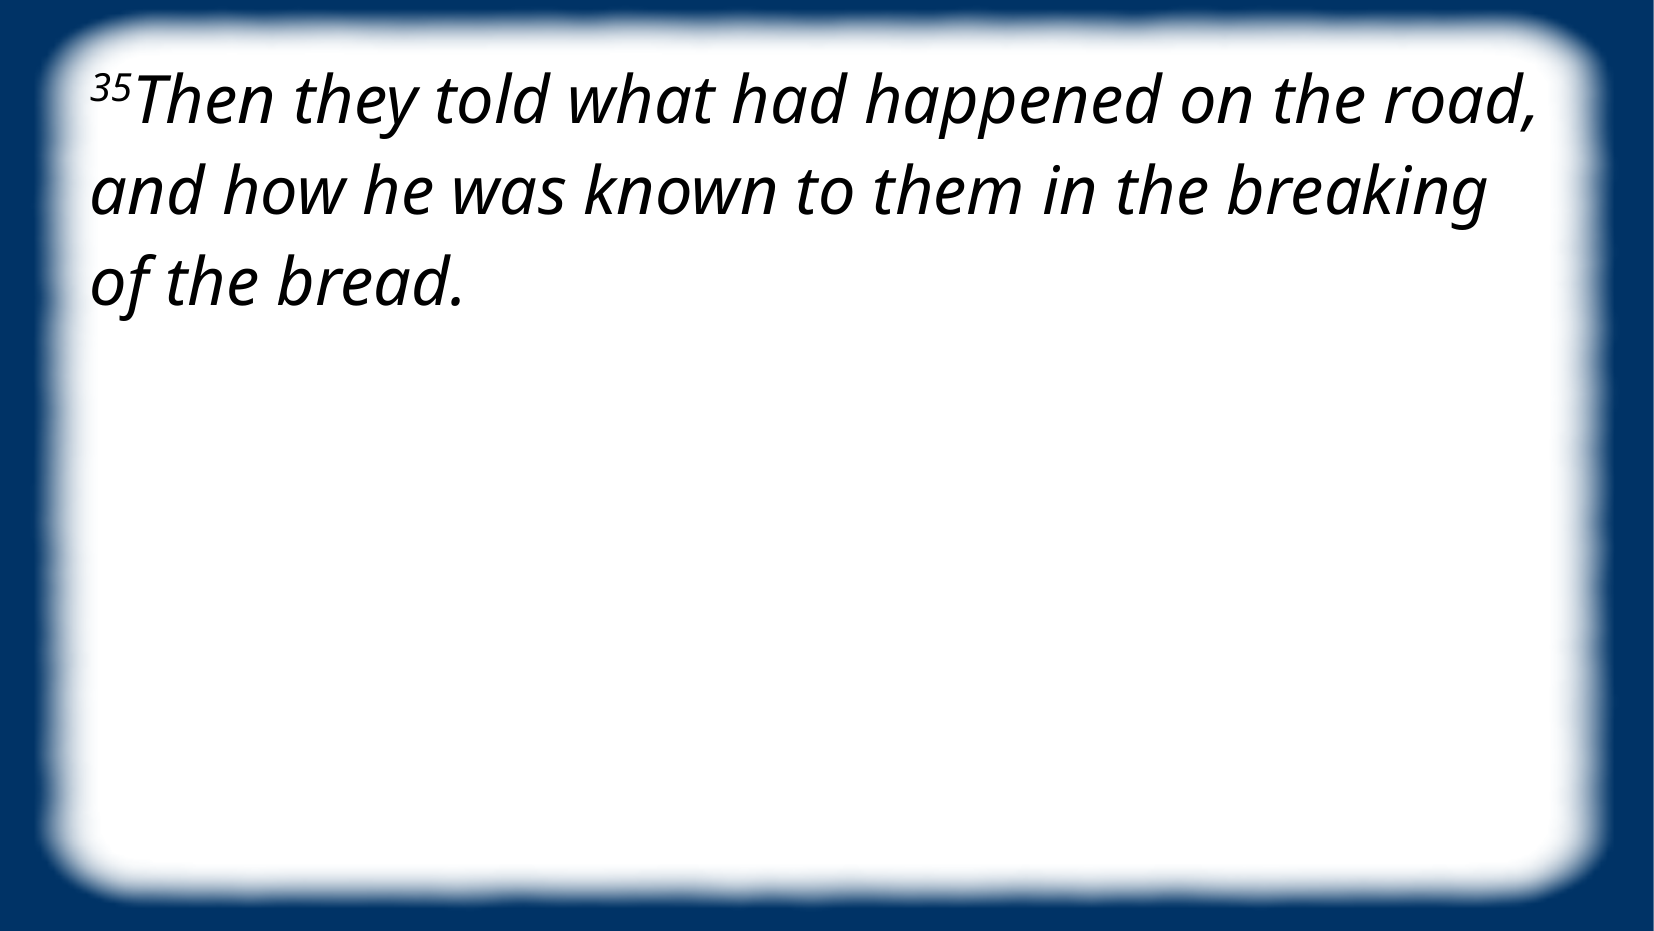

35Then they told what had happened on the road, and how he was known to them in the breaking of the bread.